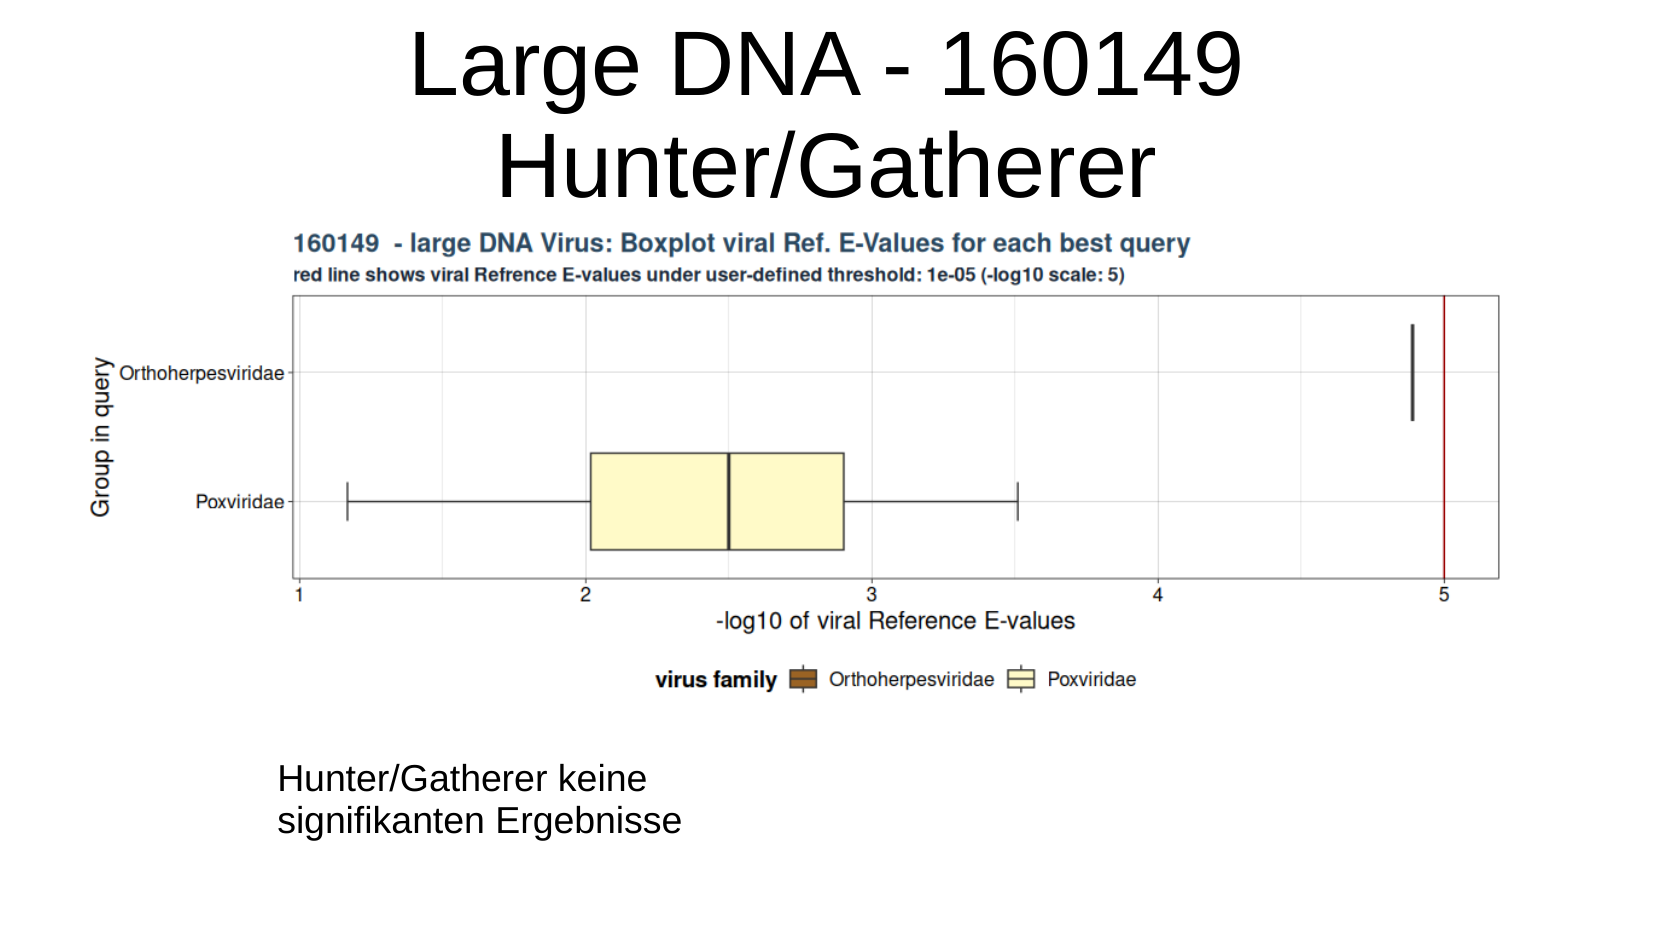

# Large DNA - 160149 Hunter/Gatherer
Hunter/Gatherer keine signifikanten Ergebnisse